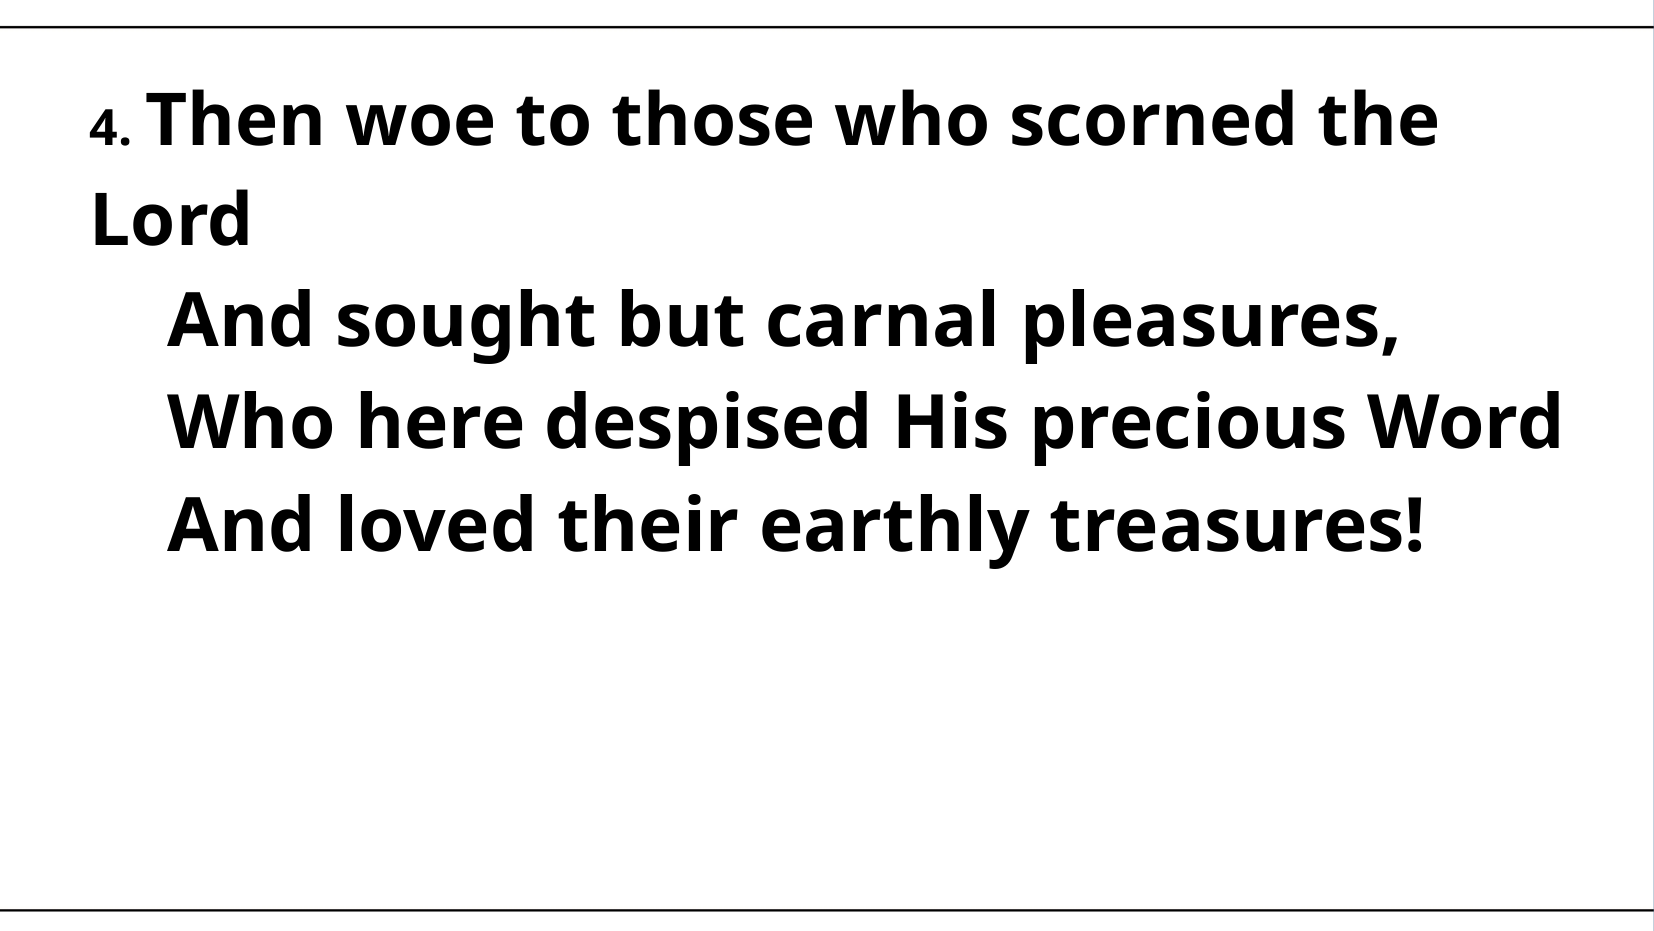

4. Then woe to those who scorned the Lord
 And sought but carnal pleasures,
 Who here despised His precious Word
 And loved their earthly treasures!